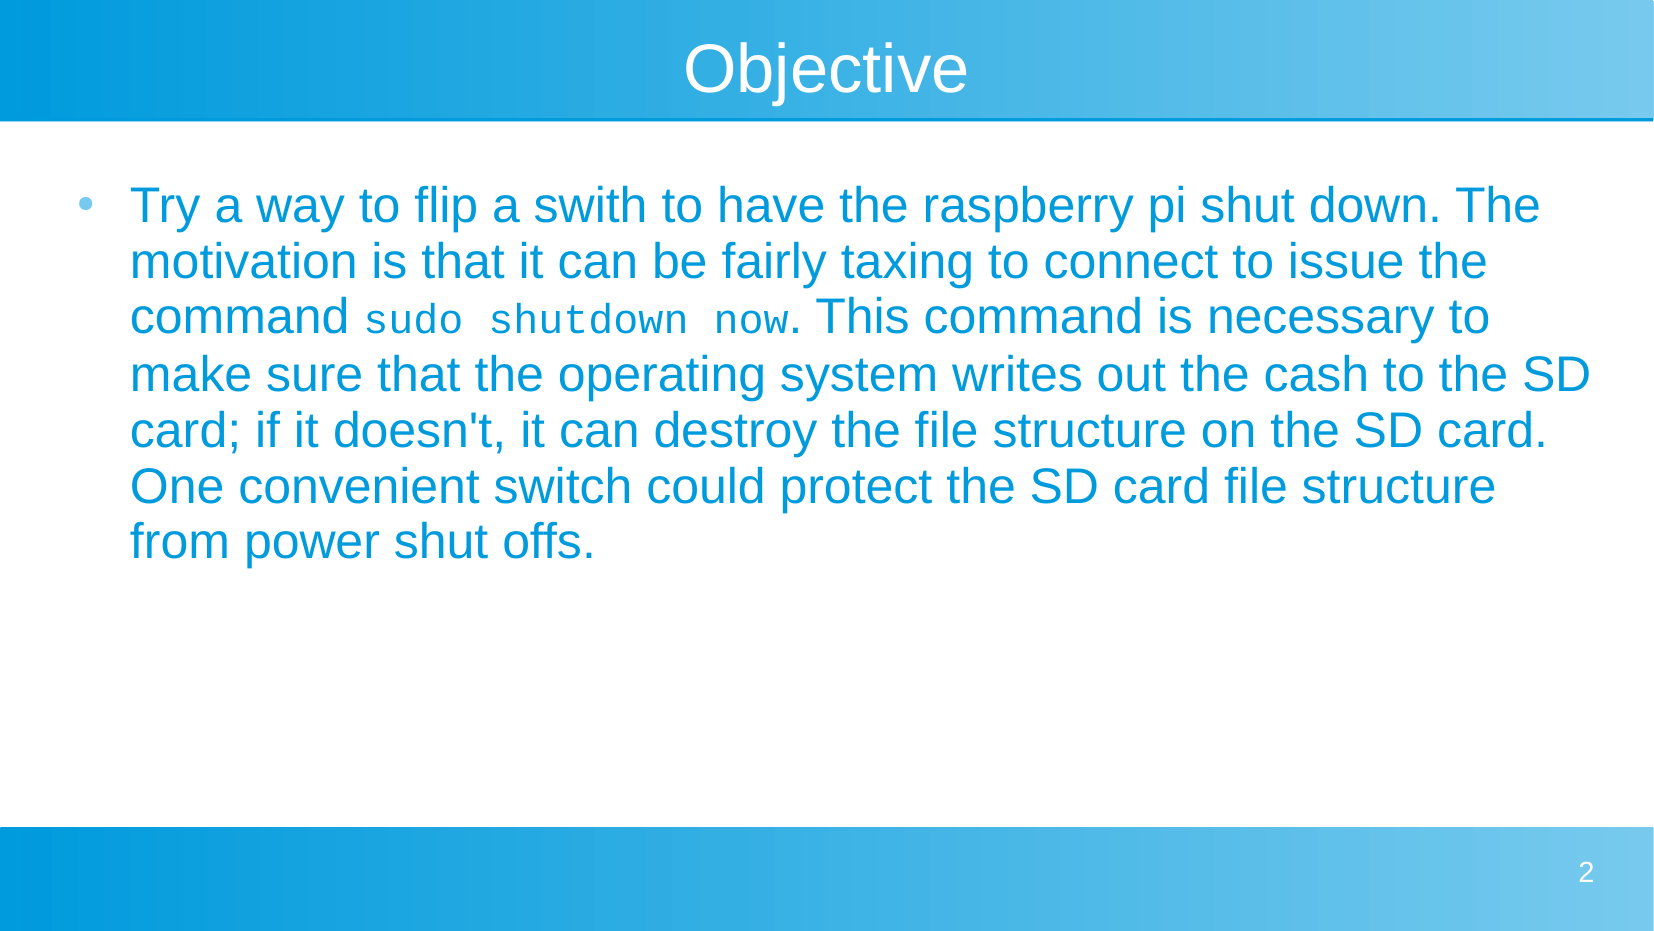

# Objective
Try a way to flip a swith to have the raspberry pi shut down. The motivation is that it can be fairly taxing to connect to issue the command sudo shutdown now. This command is necessary to make sure that the operating system writes out the cash to the SD card; if it doesn't, it can destroy the file structure on the SD card. One convenient switch could protect the SD card file structure from power shut offs.
2